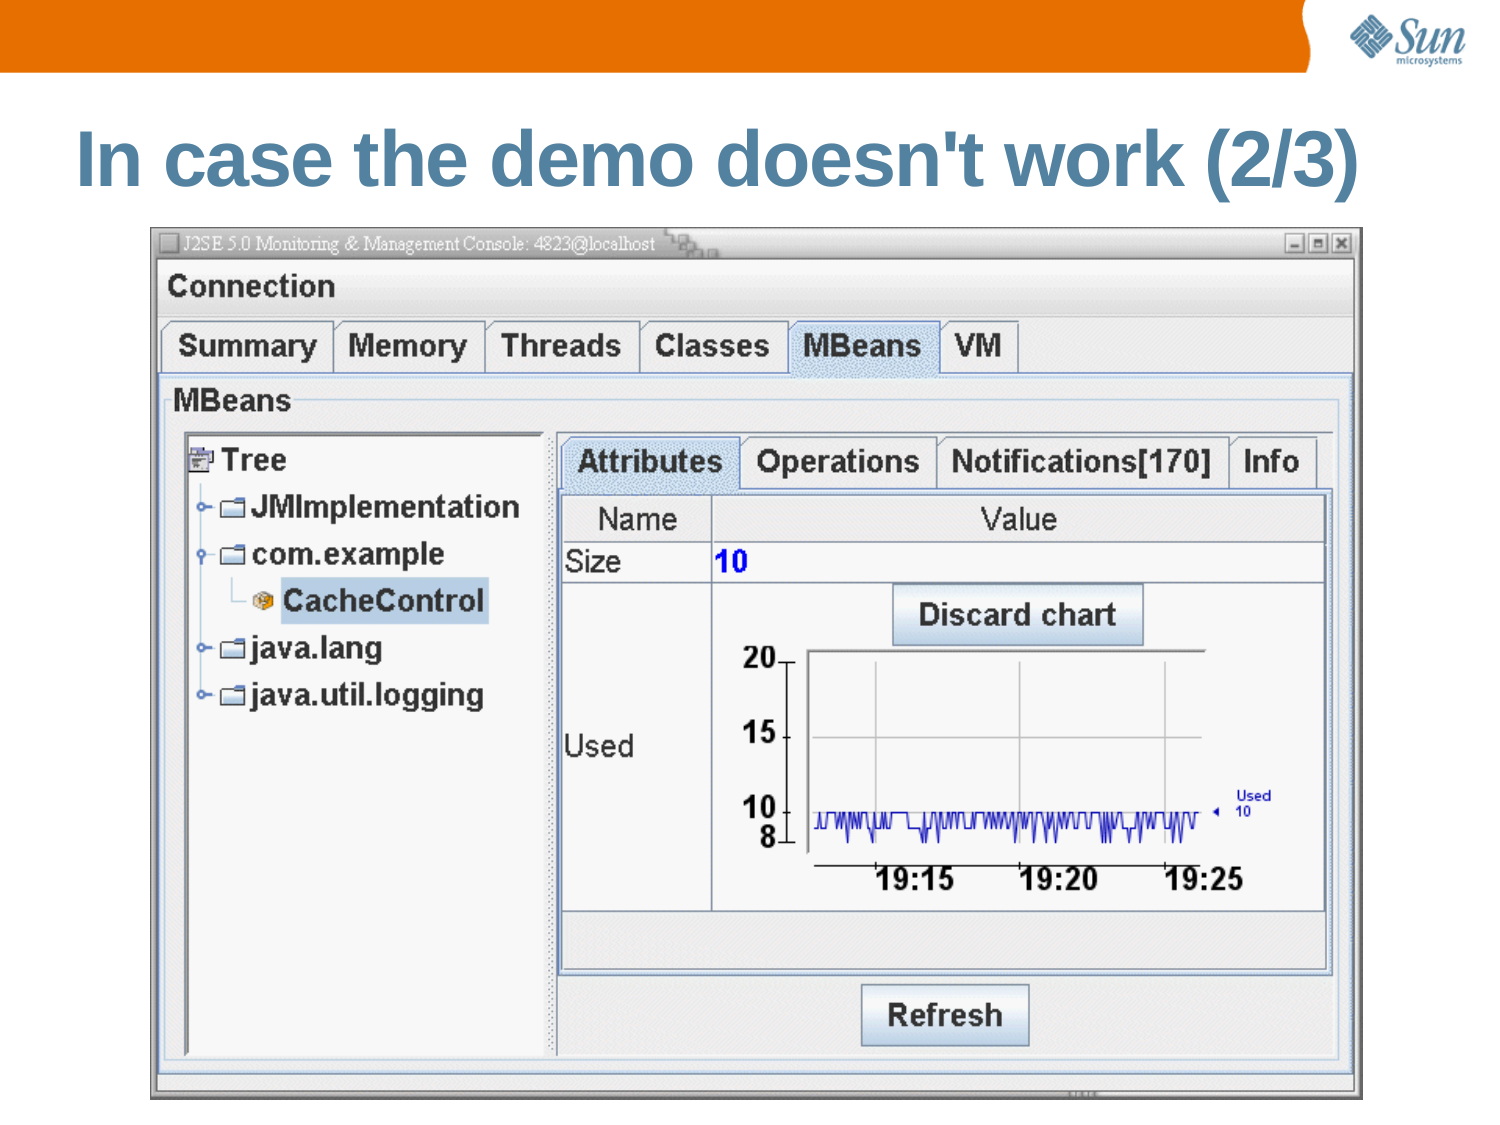

# In case the demo doesn't work (2/3)